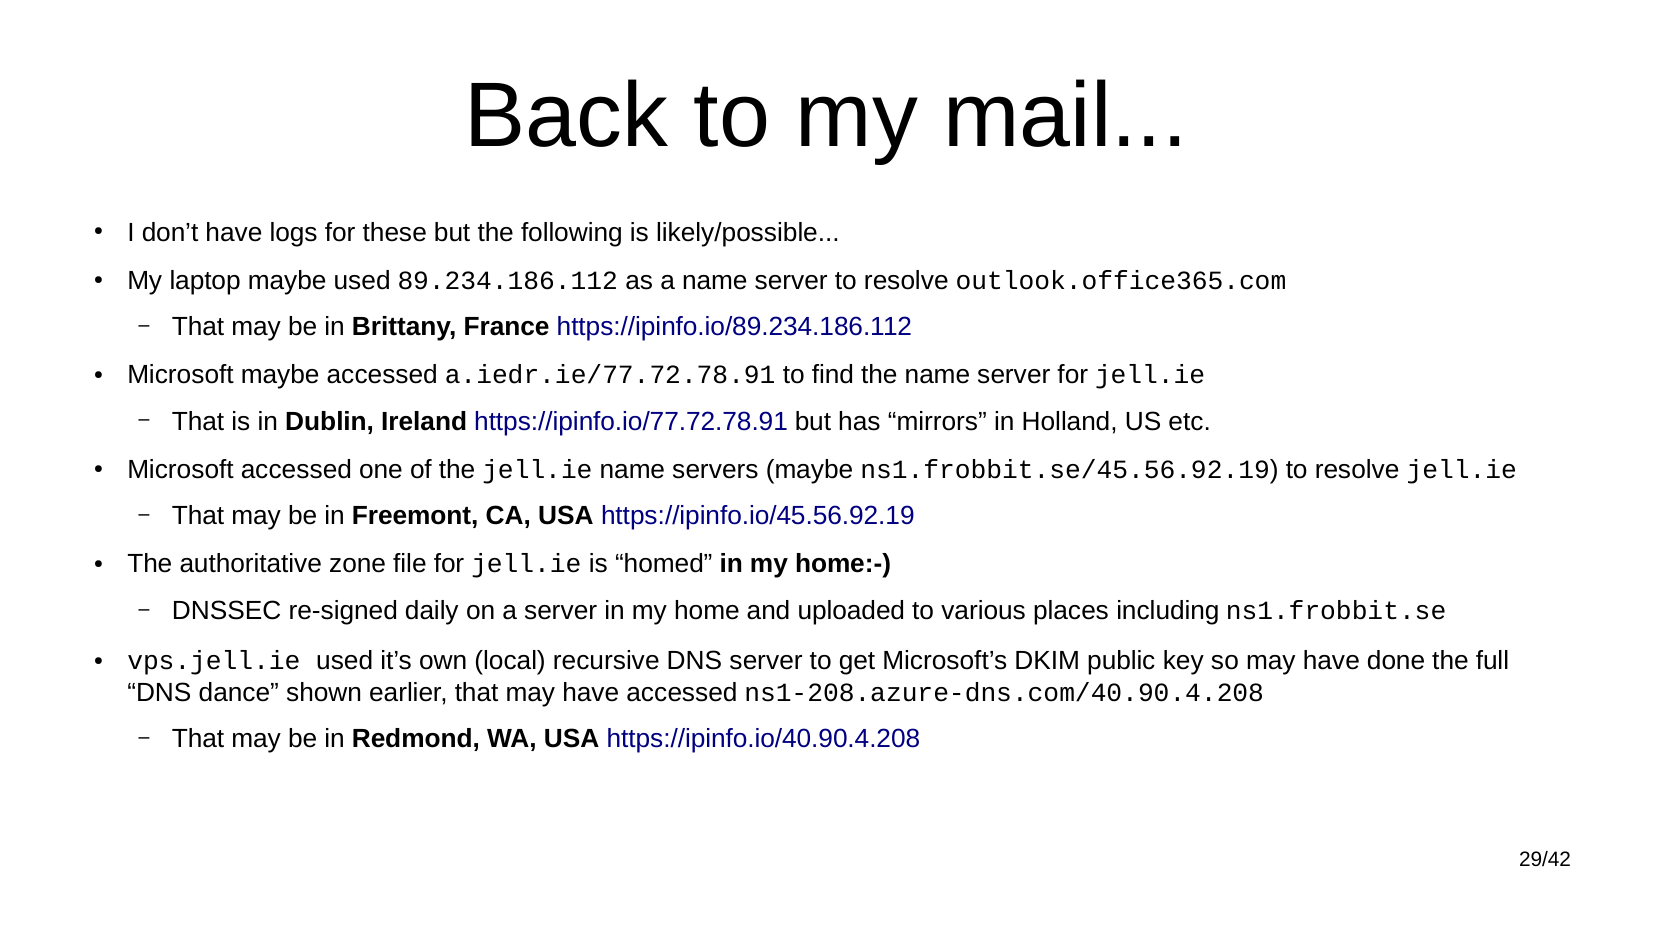

# Back to my mail...
I don’t have logs for these but the following is likely/possible...
My laptop maybe used 89.234.186.112 as a name server to resolve outlook.office365.com
That may be in Brittany, France https://ipinfo.io/89.234.186.112
Microsoft maybe accessed a.iedr.ie/77.72.78.91 to find the name server for jell.ie
That is in Dublin, Ireland https://ipinfo.io/77.72.78.91 but has “mirrors” in Holland, US etc.
Microsoft accessed one of the jell.ie name servers (maybe ns1.frobbit.se/45.56.92.19) to resolve jell.ie
That may be in Freemont, CA, USA https://ipinfo.io/45.56.92.19
The authoritative zone file for jell.ie is “homed” in my home:-)
DNSSEC re-signed daily on a server in my home and uploaded to various places including ns1.frobbit.se
vps.jell.ie used it’s own (local) recursive DNS server to get Microsoft’s DKIM public key so may have done the full “DNS dance” shown earlier, that may have accessed ns1-208.azure-dns.com/40.90.4.208
That may be in Redmond, WA, USA https://ipinfo.io/40.90.4.208
29